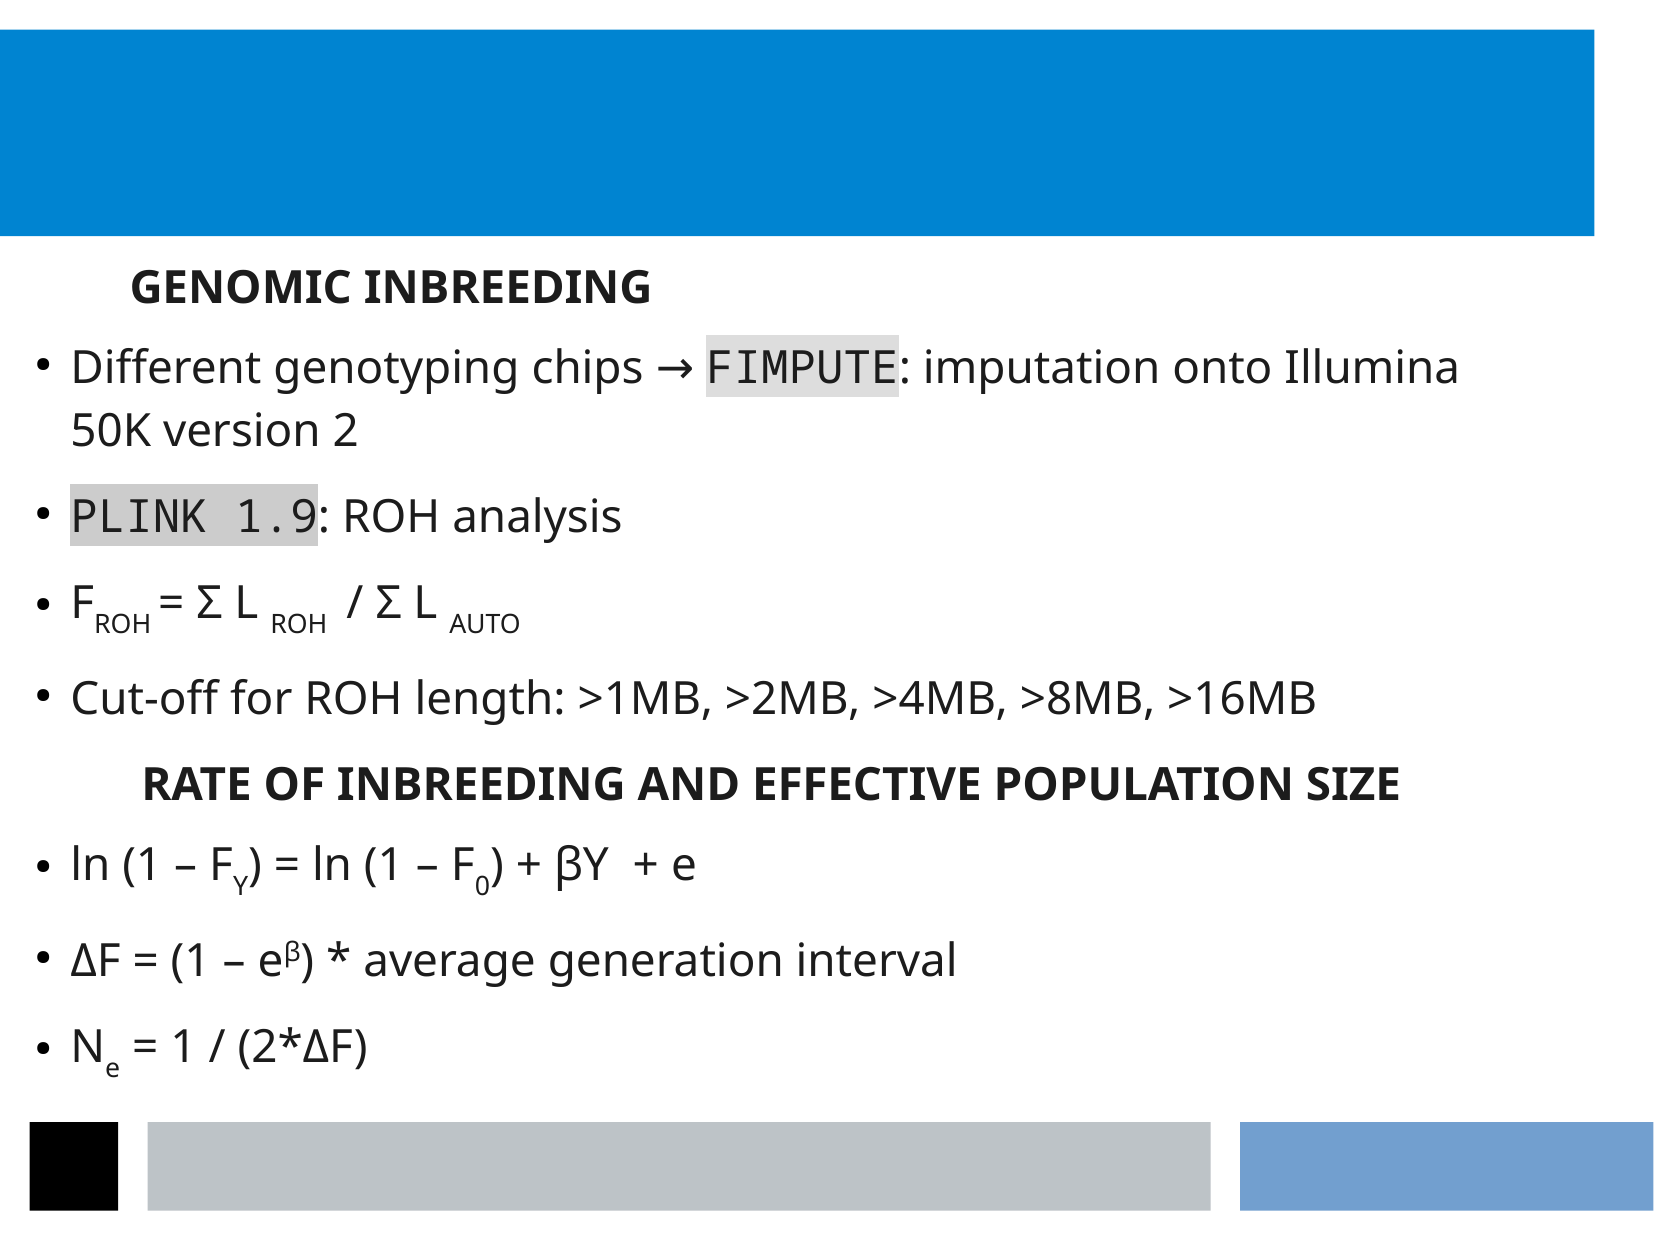

# GENOMIC INBREEDING
Different genotyping chips → FIMPUTE: imputation onto Illumina 50K version 2
PLINK 1.9: ROH analysis
FROH = Σ L ROH / Σ L AUTO
Cut-off for ROH length: >1MB, >2MB, >4MB, >8MB, >16MB
RATE OF INBREEDING AND EFFECTIVE POPULATION SIZE
ln (1 – FY) = ln (1 – F0) + βY + e
ΔF = (1 – eβ) * average generation interval
Ne = 1 / (2*ΔF)